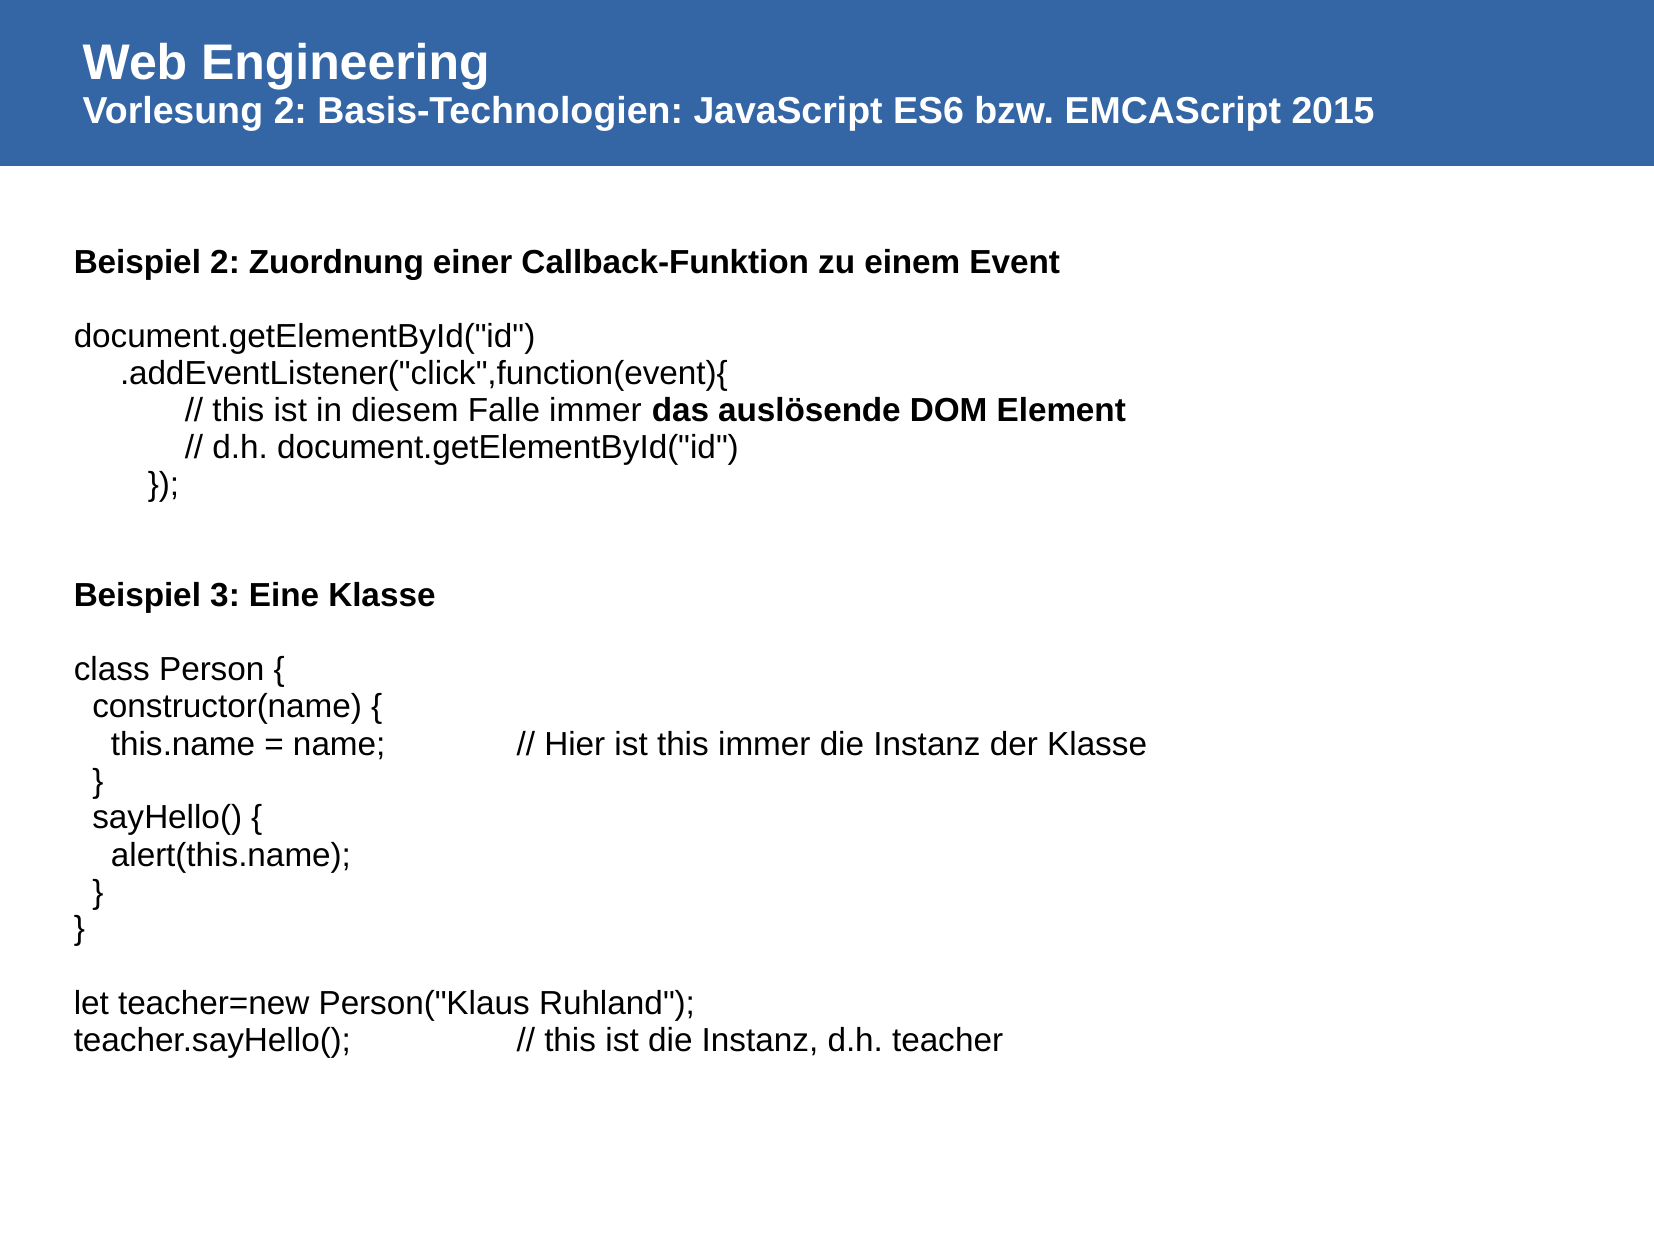

# Web Engineering Vorlesung 2: Basis-Technologien: JavaScript ES6 bzw. EMCAScript 2015
Beispiel 2: Zuordnung einer Callback-Funktion zu einem Event
document.getElementById("id")
 .addEventListener("click",function(event){
 // this ist in diesem Falle immer das auslösende DOM Element
 // d.h. document.getElementById("id")
 });
Beispiel 3: Eine Klasse
class Person {
 constructor(name) {
 this.name = name;		// Hier ist this immer die Instanz der Klasse
 }
 sayHello() {
 alert(this.name);
 }
}
let teacher=new Person("Klaus Ruhland");
teacher.sayHello();			// this ist die Instanz, d.h. teacher